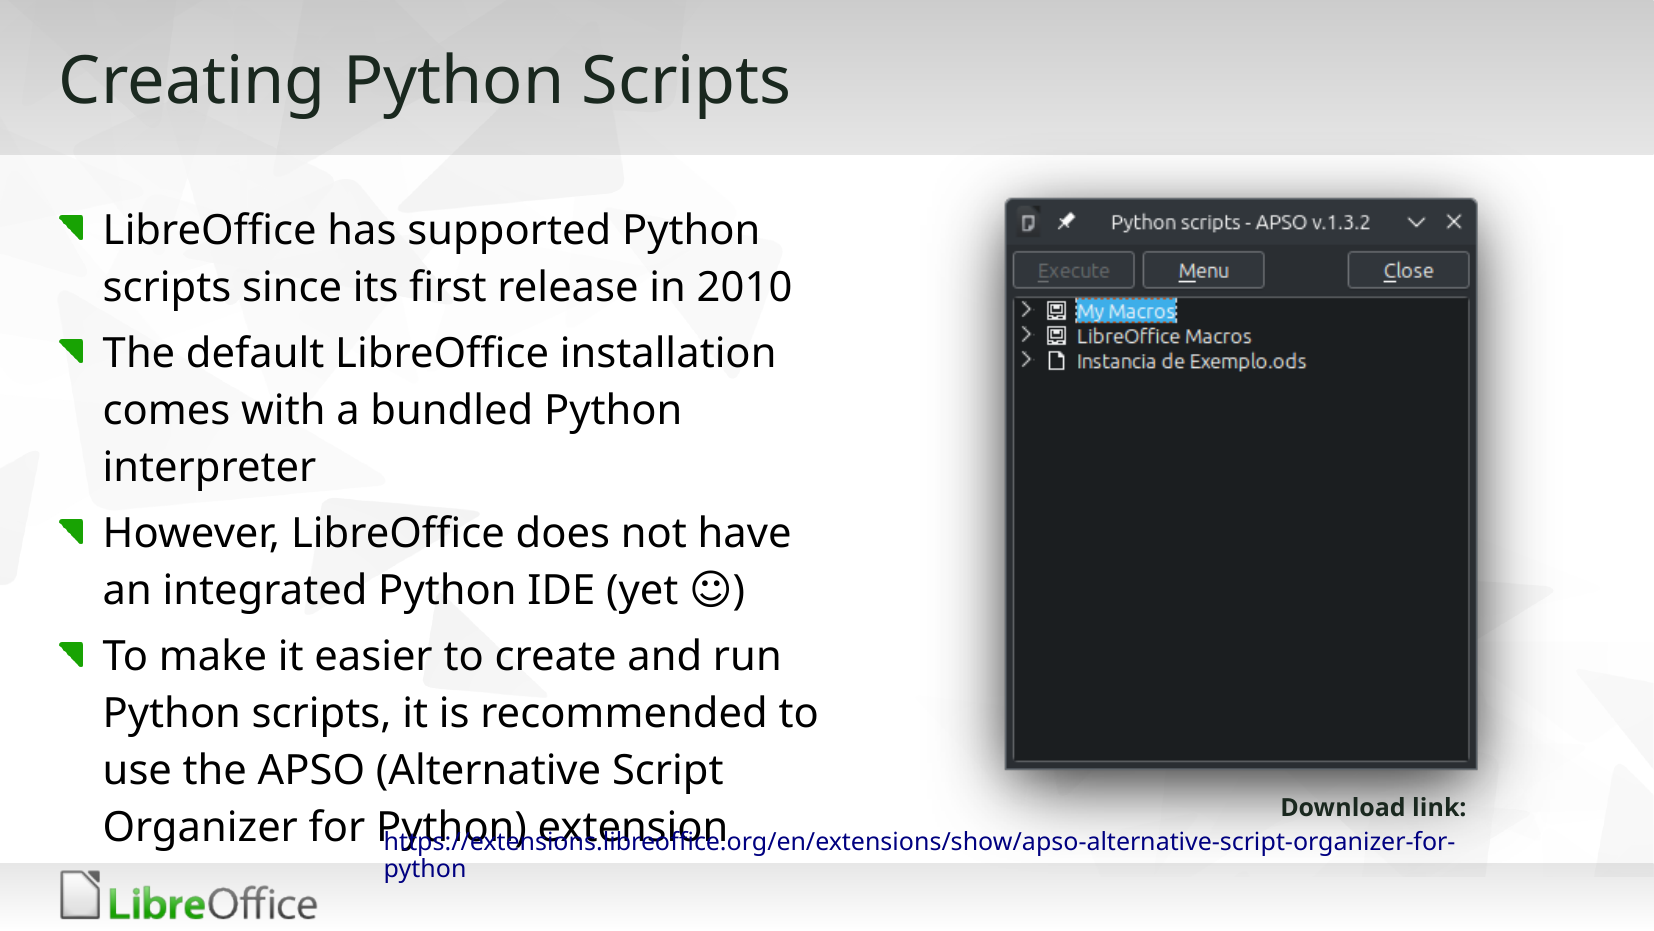

# Creating Python Scripts
LibreOffice has supported Python scripts since its first release in 2010
The default LibreOffice installation comes with a bundled Python interpreter
However, LibreOffice does not have an integrated Python IDE (yet ☺)
To make it easier to create and run Python scripts, it is recommended to use the APSO (Alternative Script Organizer for Python) extension
Download link:
https://extensions.libreoffice.org/en/extensions/show/apso-alternative-script-organizer-for-python